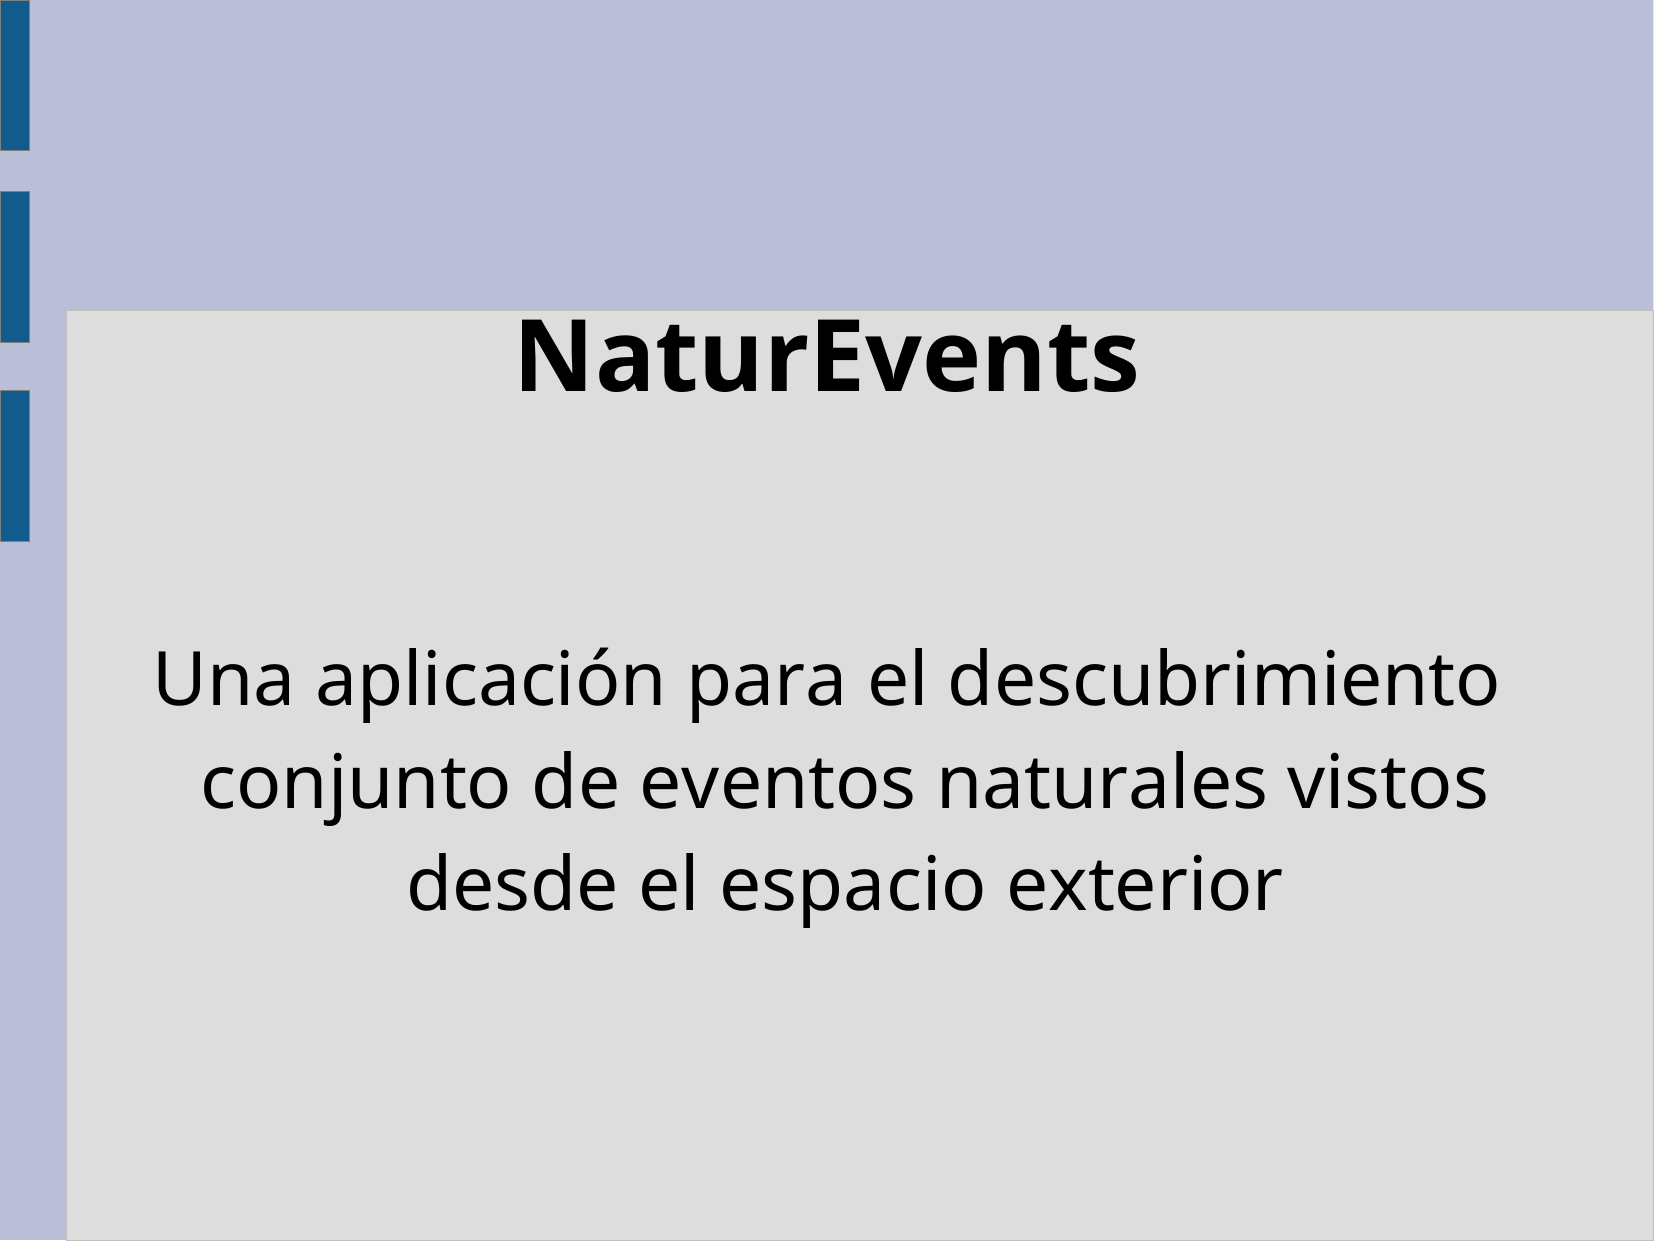

# NaturEvents
Una aplicación para el descubrimiento conjunto de eventos naturales vistos desde el espacio exterior